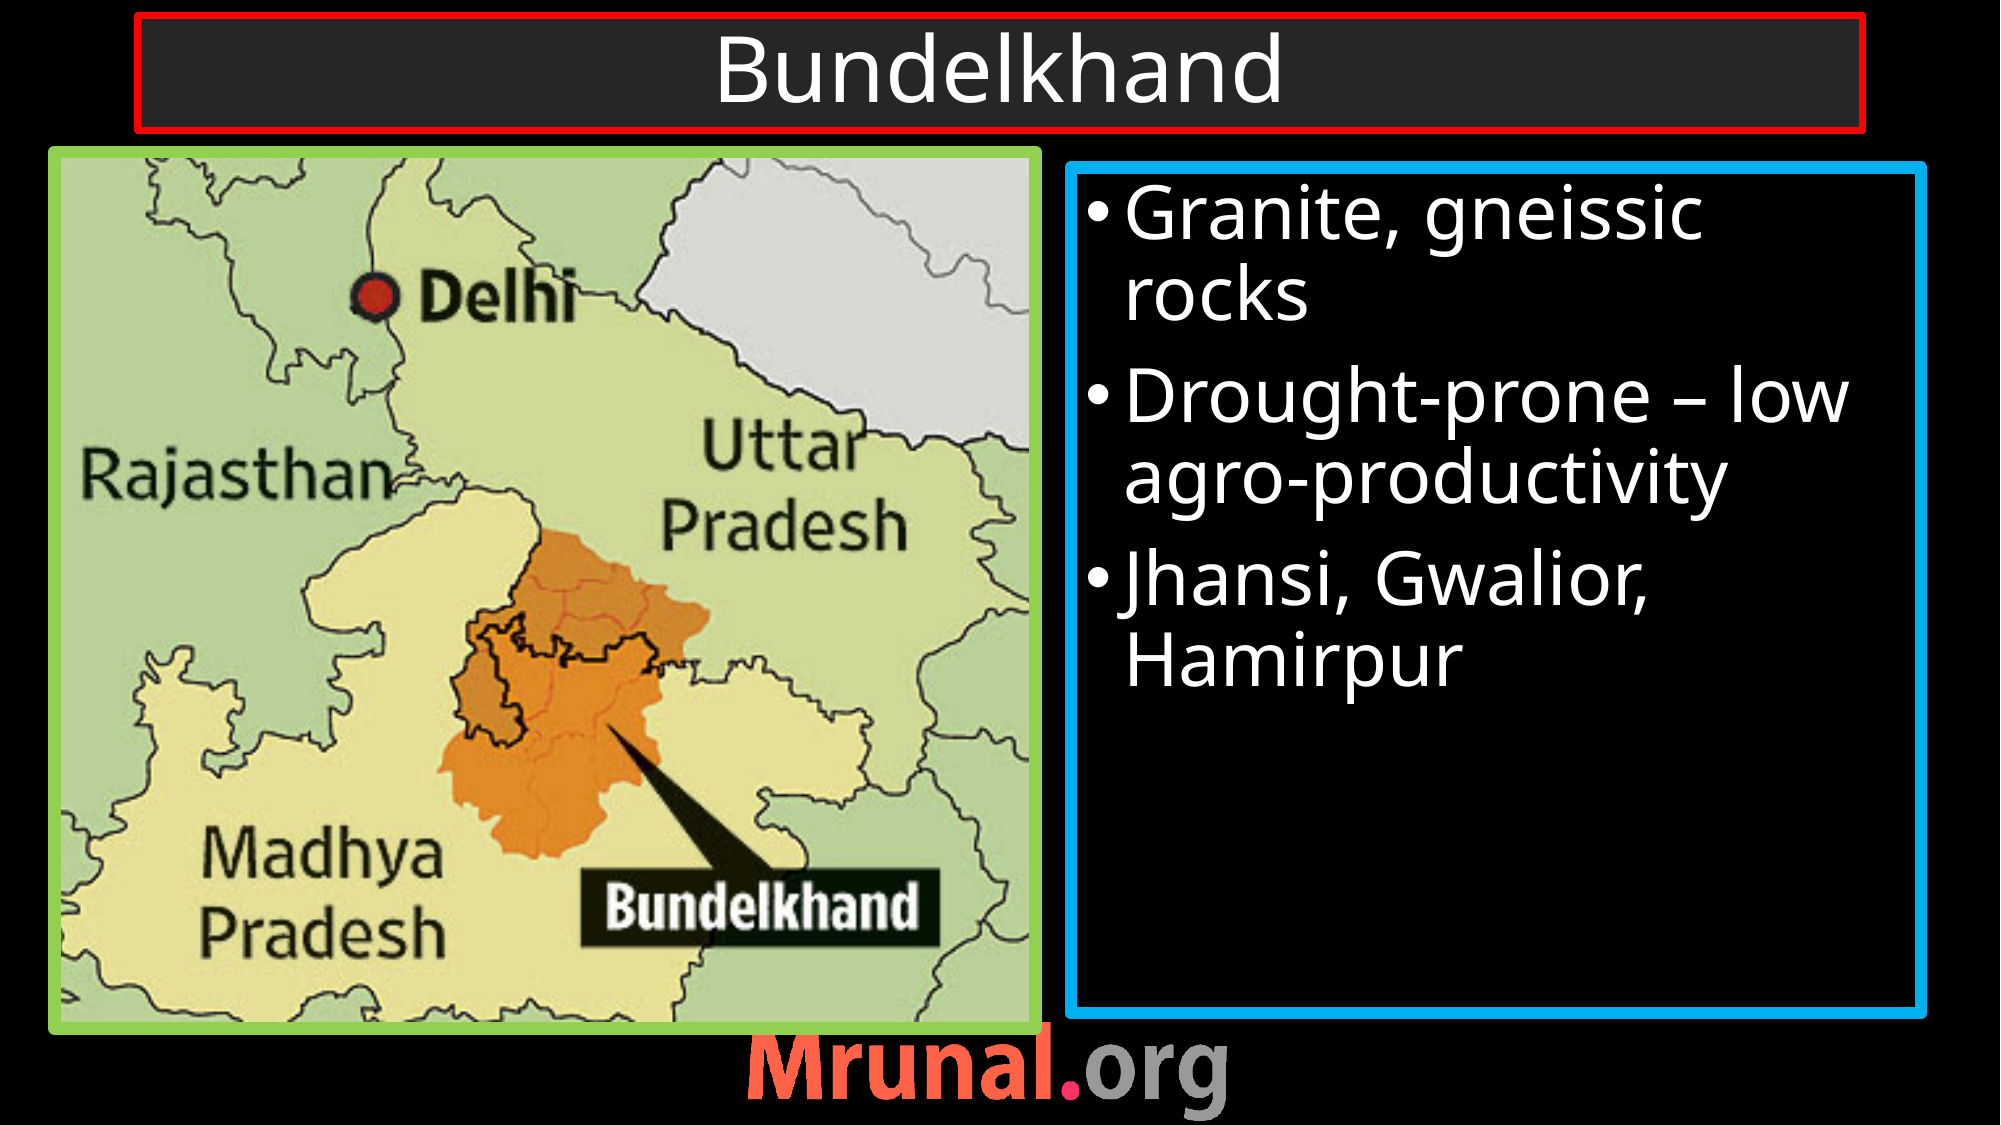

Bundelkhand
# Granite, gneissic rocks
Drought-prone – low agro-productivity
Jhansi, Gwalior, Hamirpur